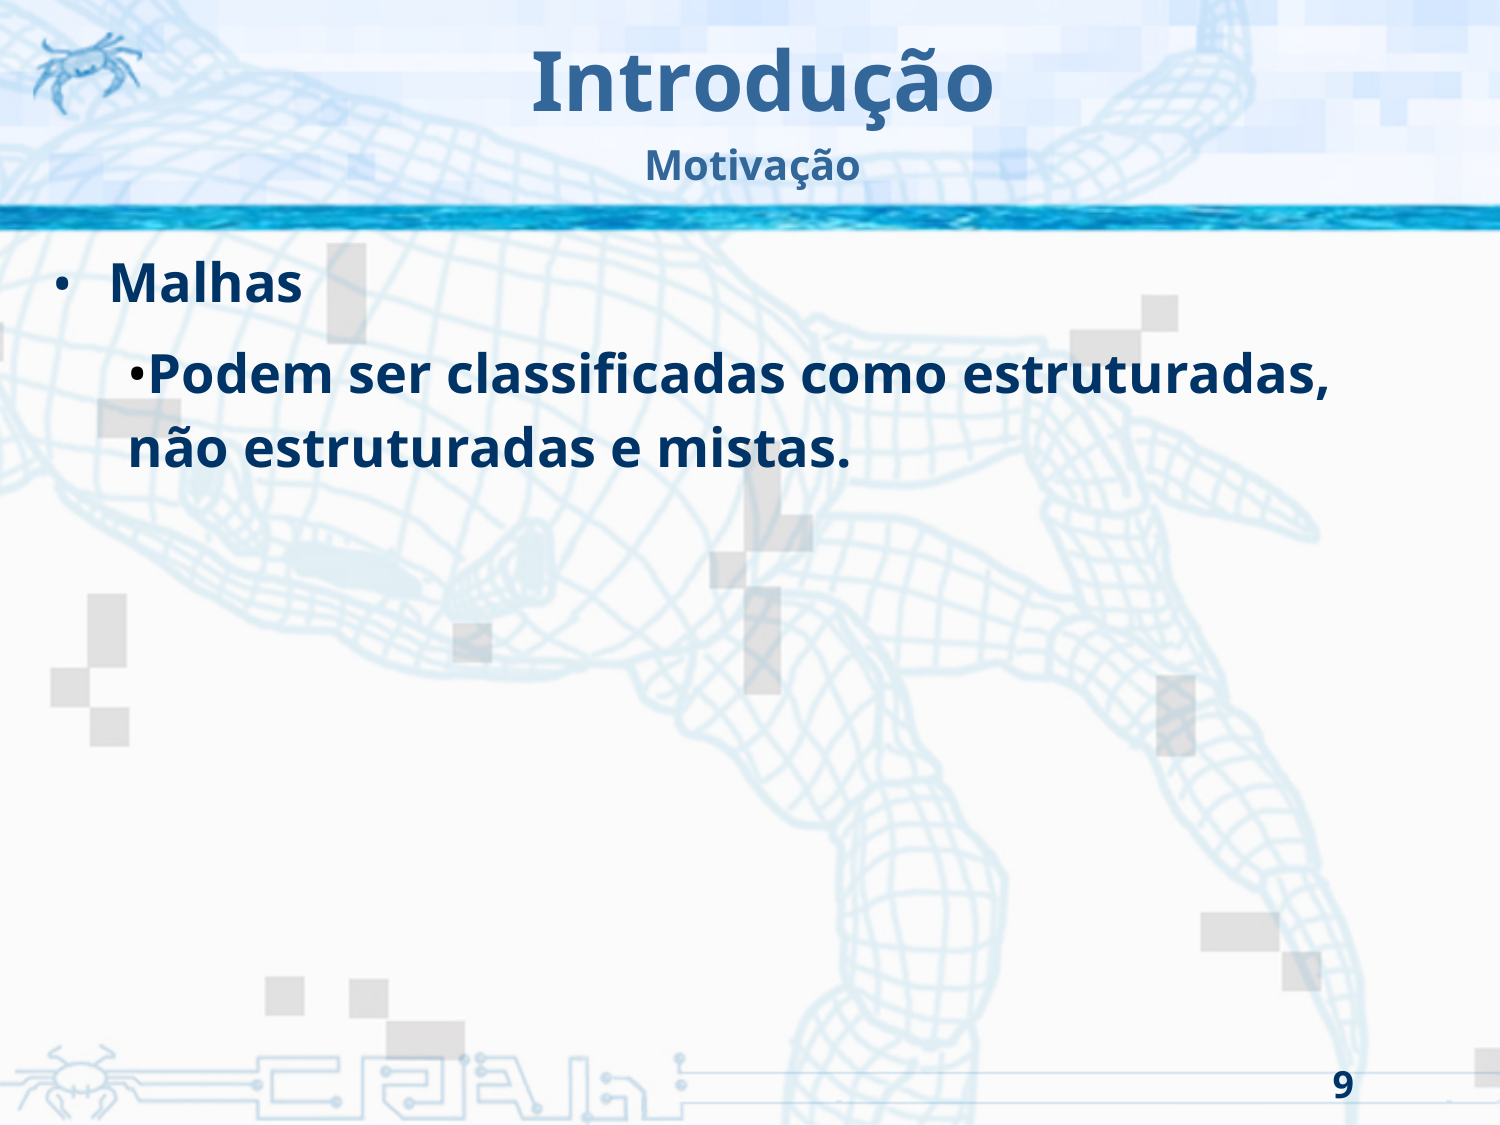

Introdução
Motivação
Malhas
Podem ser classificadas como estruturadas, não estruturadas e mistas.